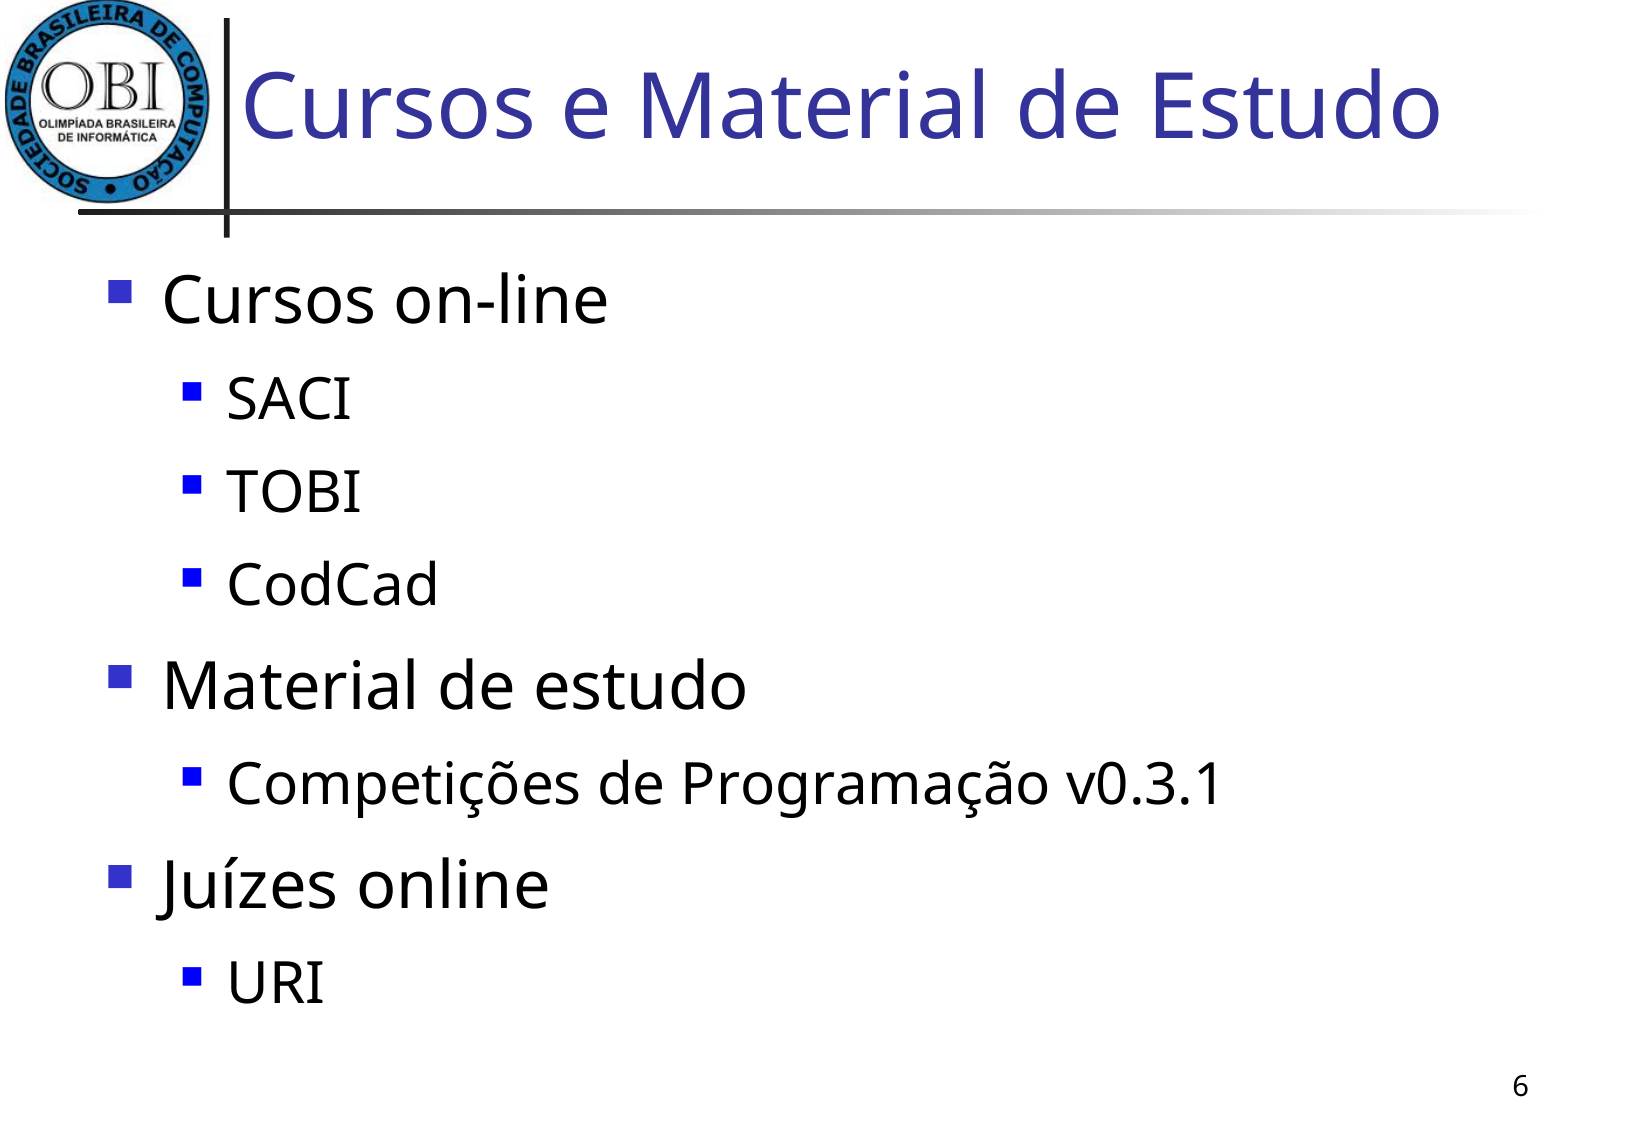

# Cursos e Material de Estudo
Cursos on-line
SACI
TOBI
CodCad
Material de estudo
Competições de Programação v0.3.1
Juízes online
URI